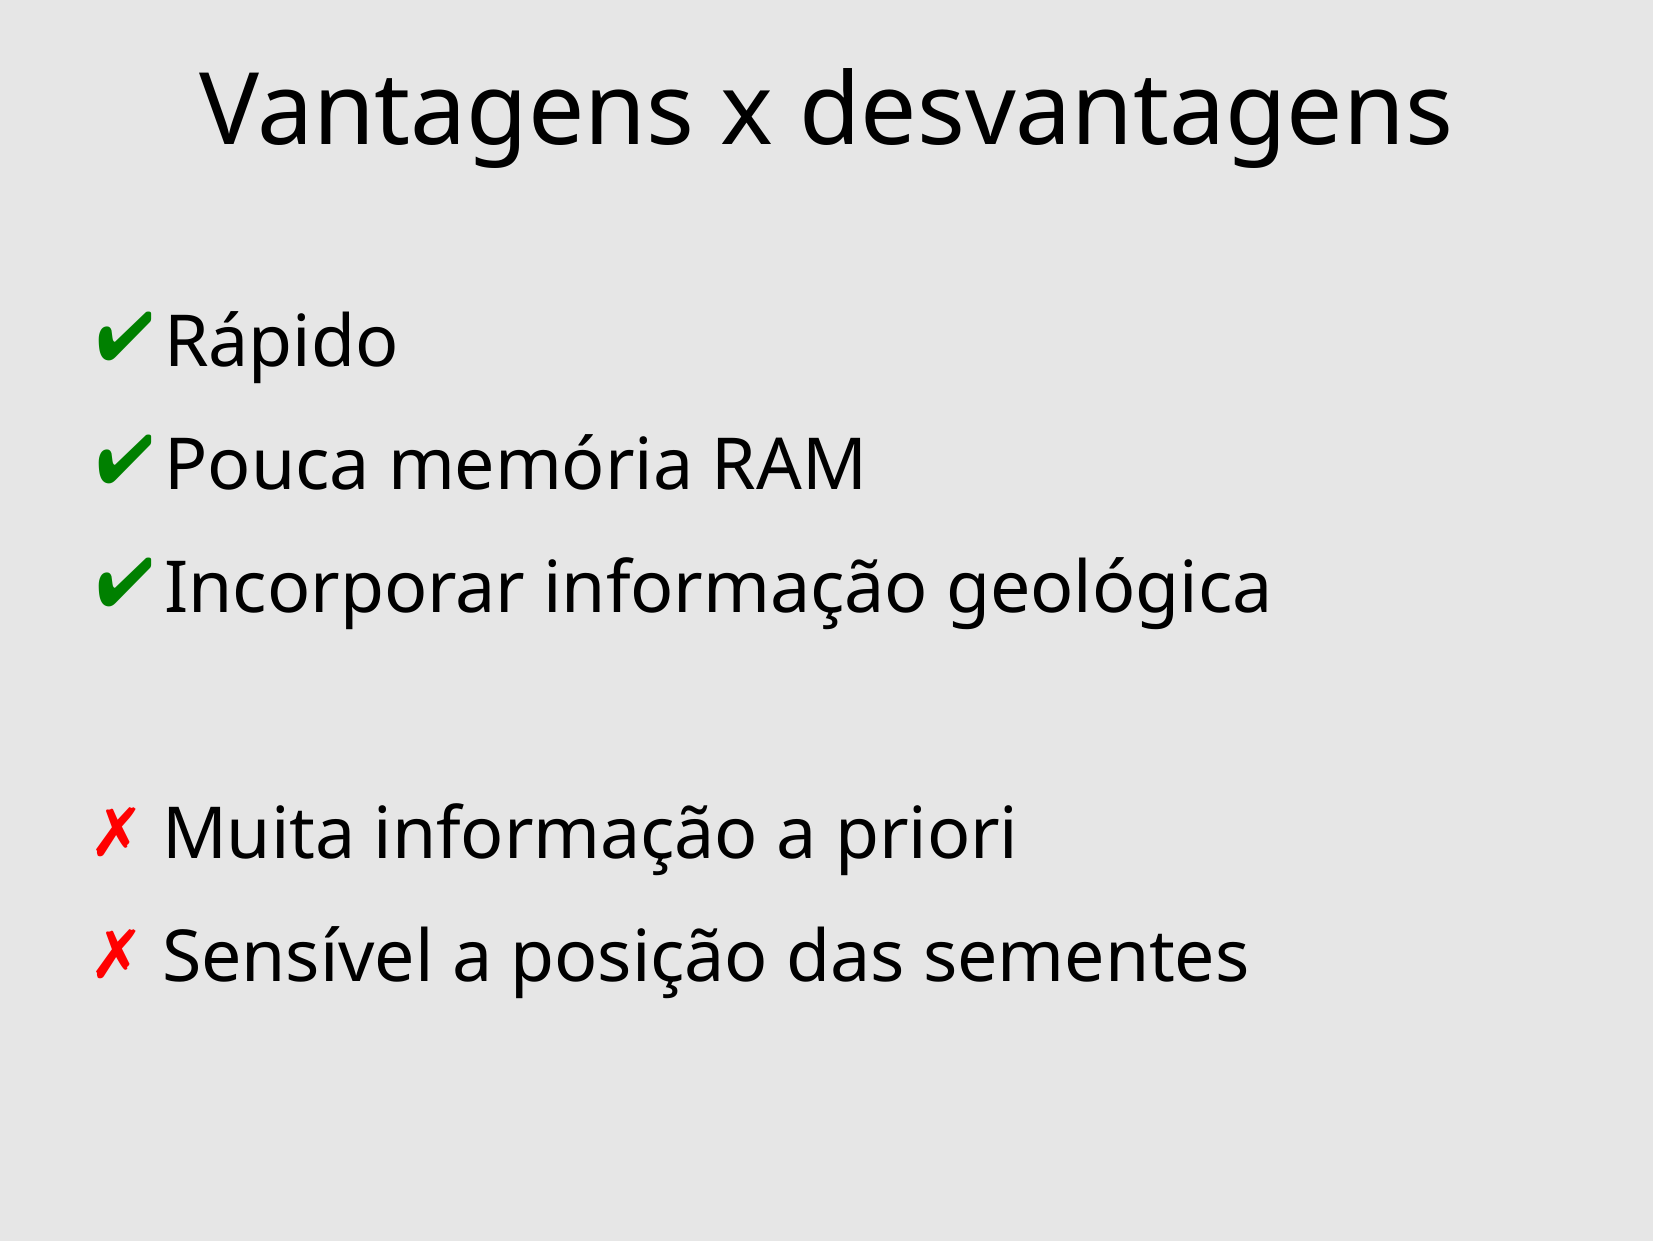

# Vantagens x desvantagens
 Rápido
 Pouca memória RAM
 Incorporar informação geológica
 Muita informação a priori
 Sensível a posição das sementes